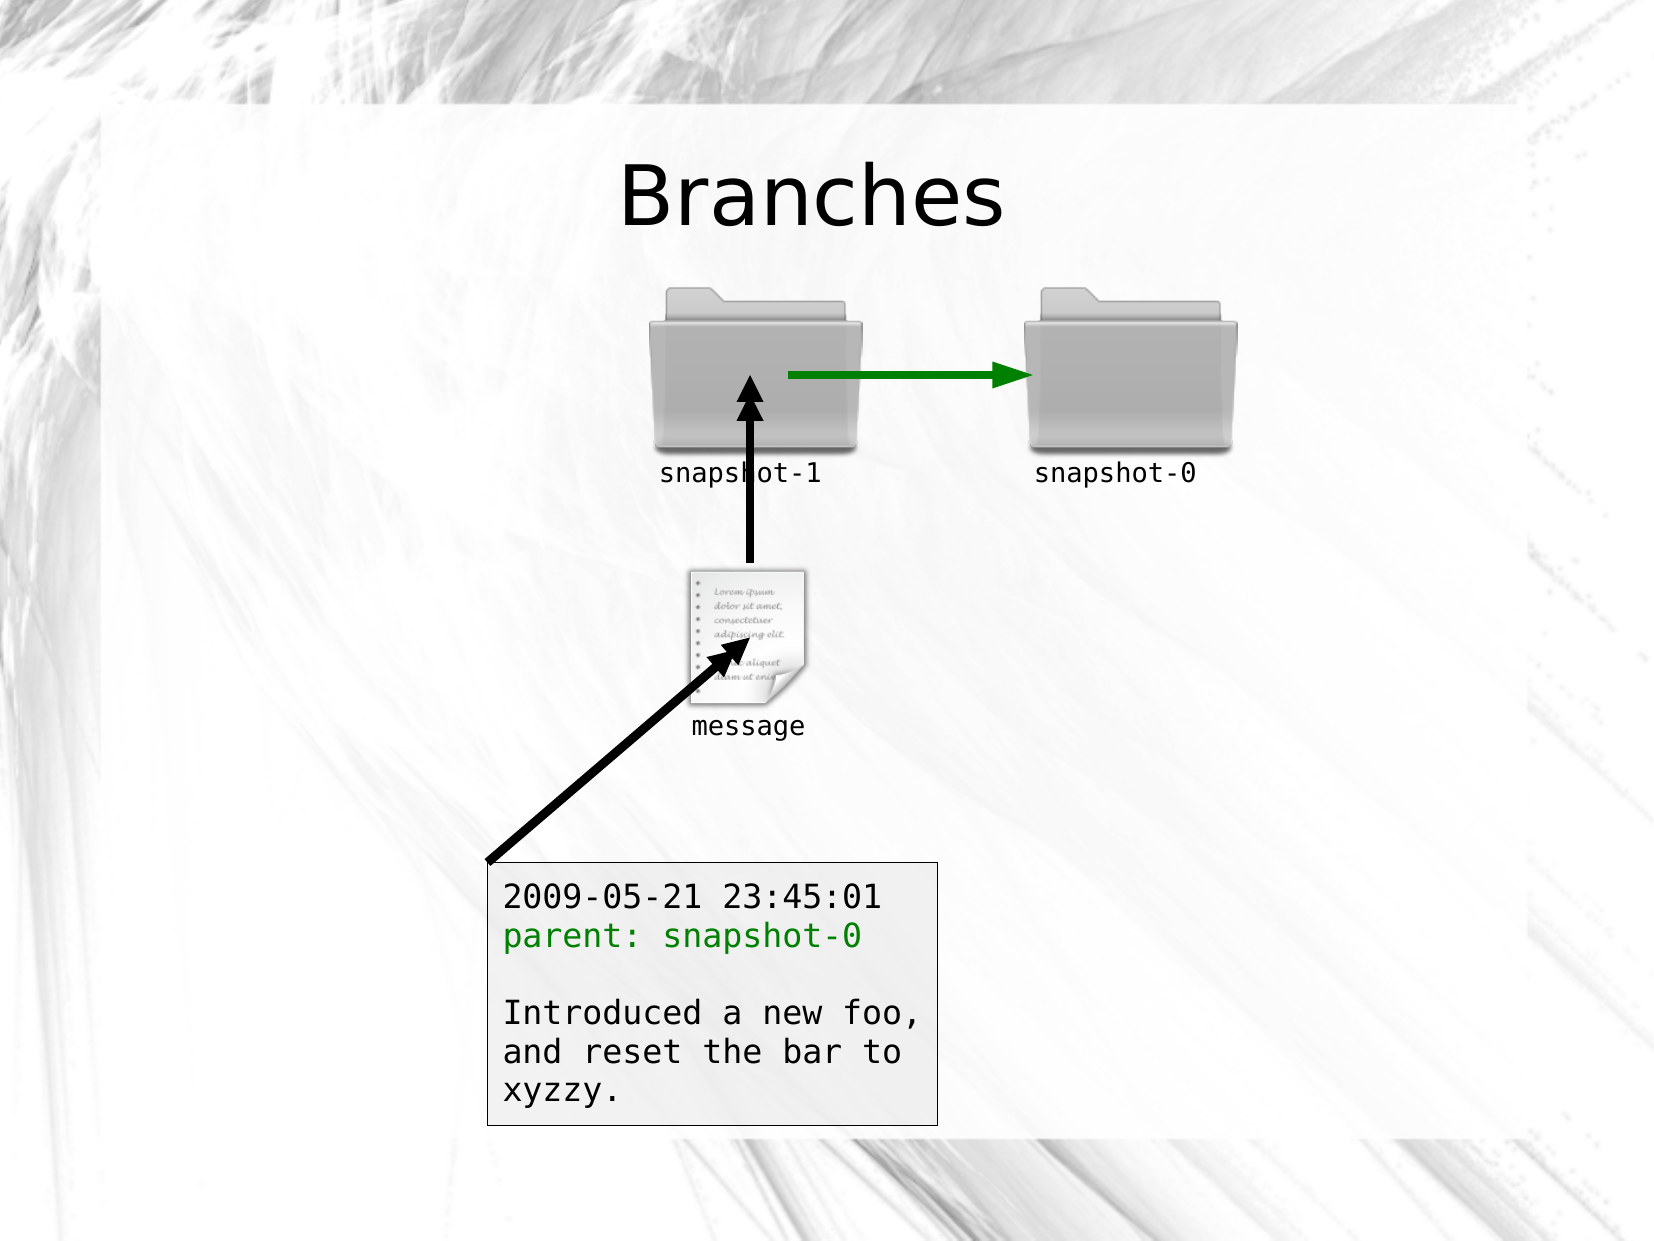

# Branches
snapshot-1
snapshot-0
message
2009-05-21 23:45:01
parent: snapshot-0
Introduced a new foo,
and reset the bar to
xyzzy.